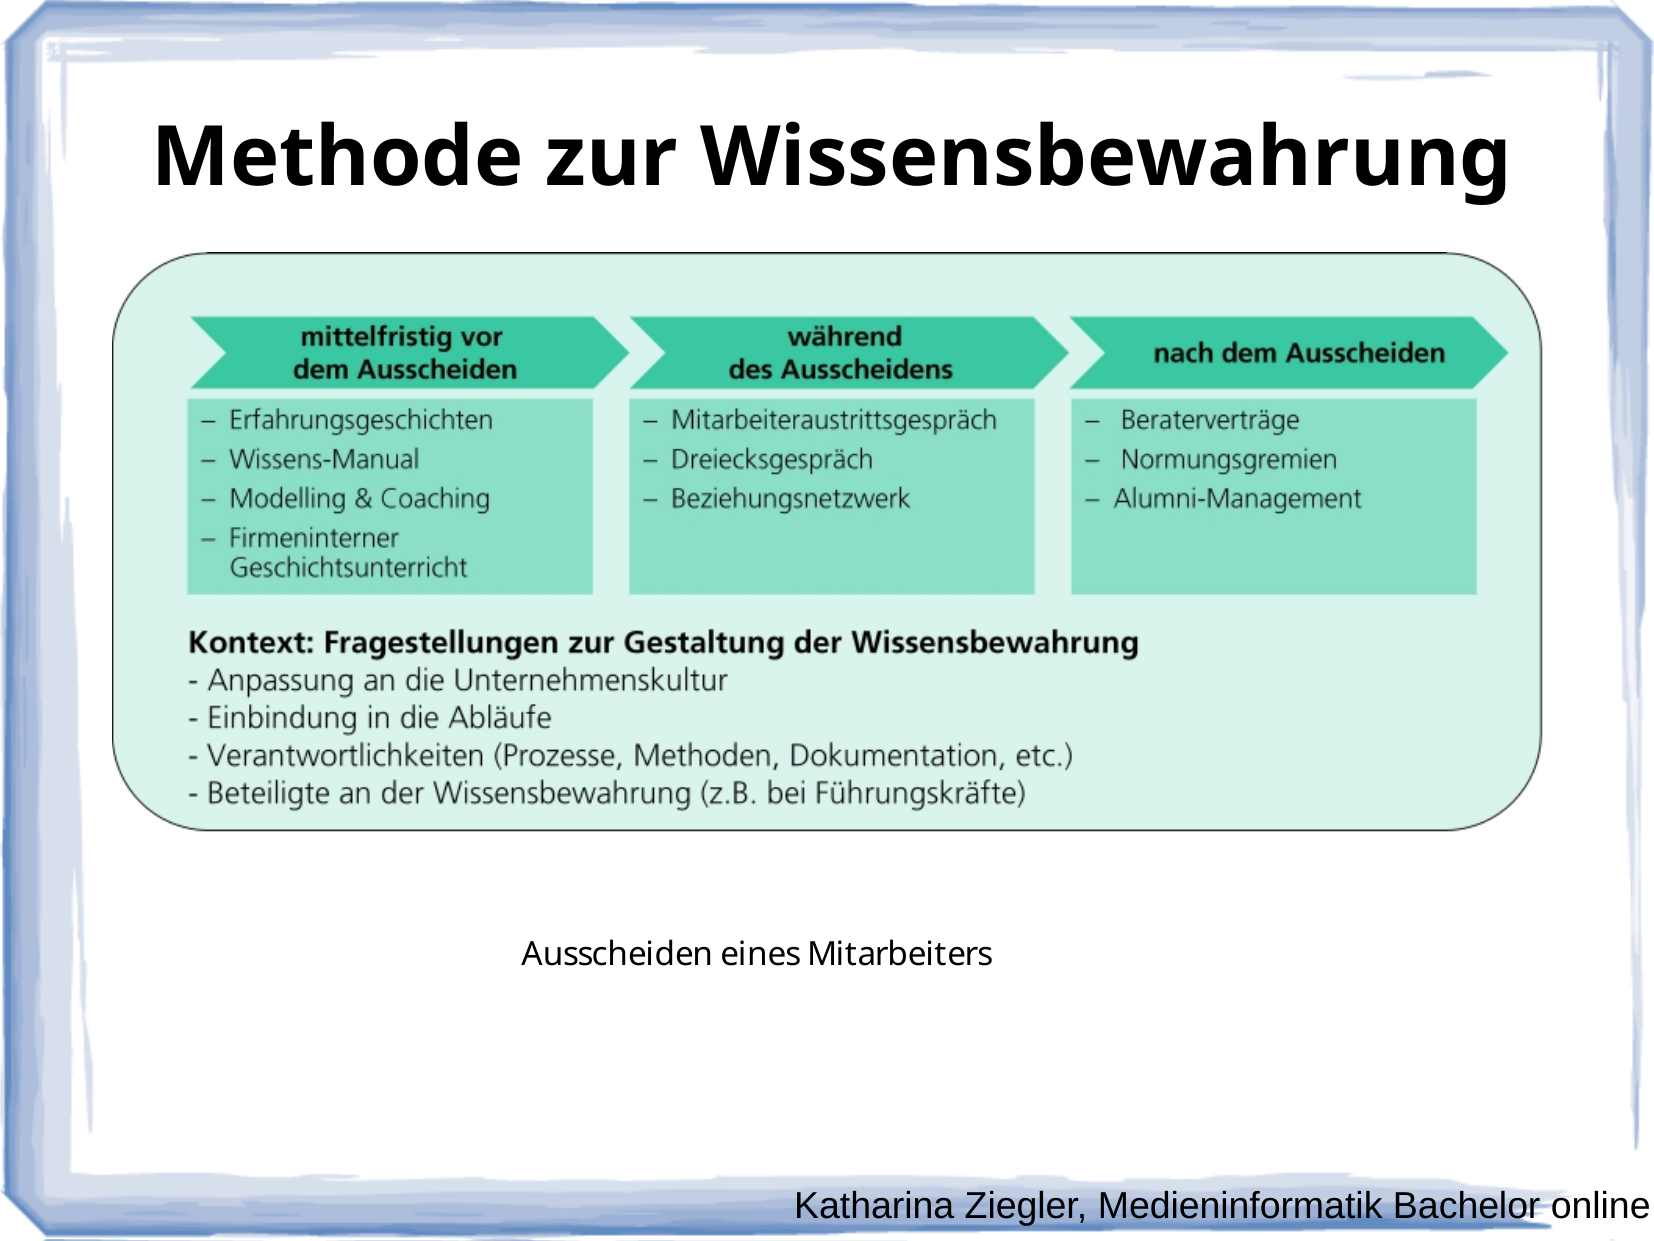

# Methode zur Wissensbewahrung
Katharina Ziegler, Medieninformatik Bachelor online